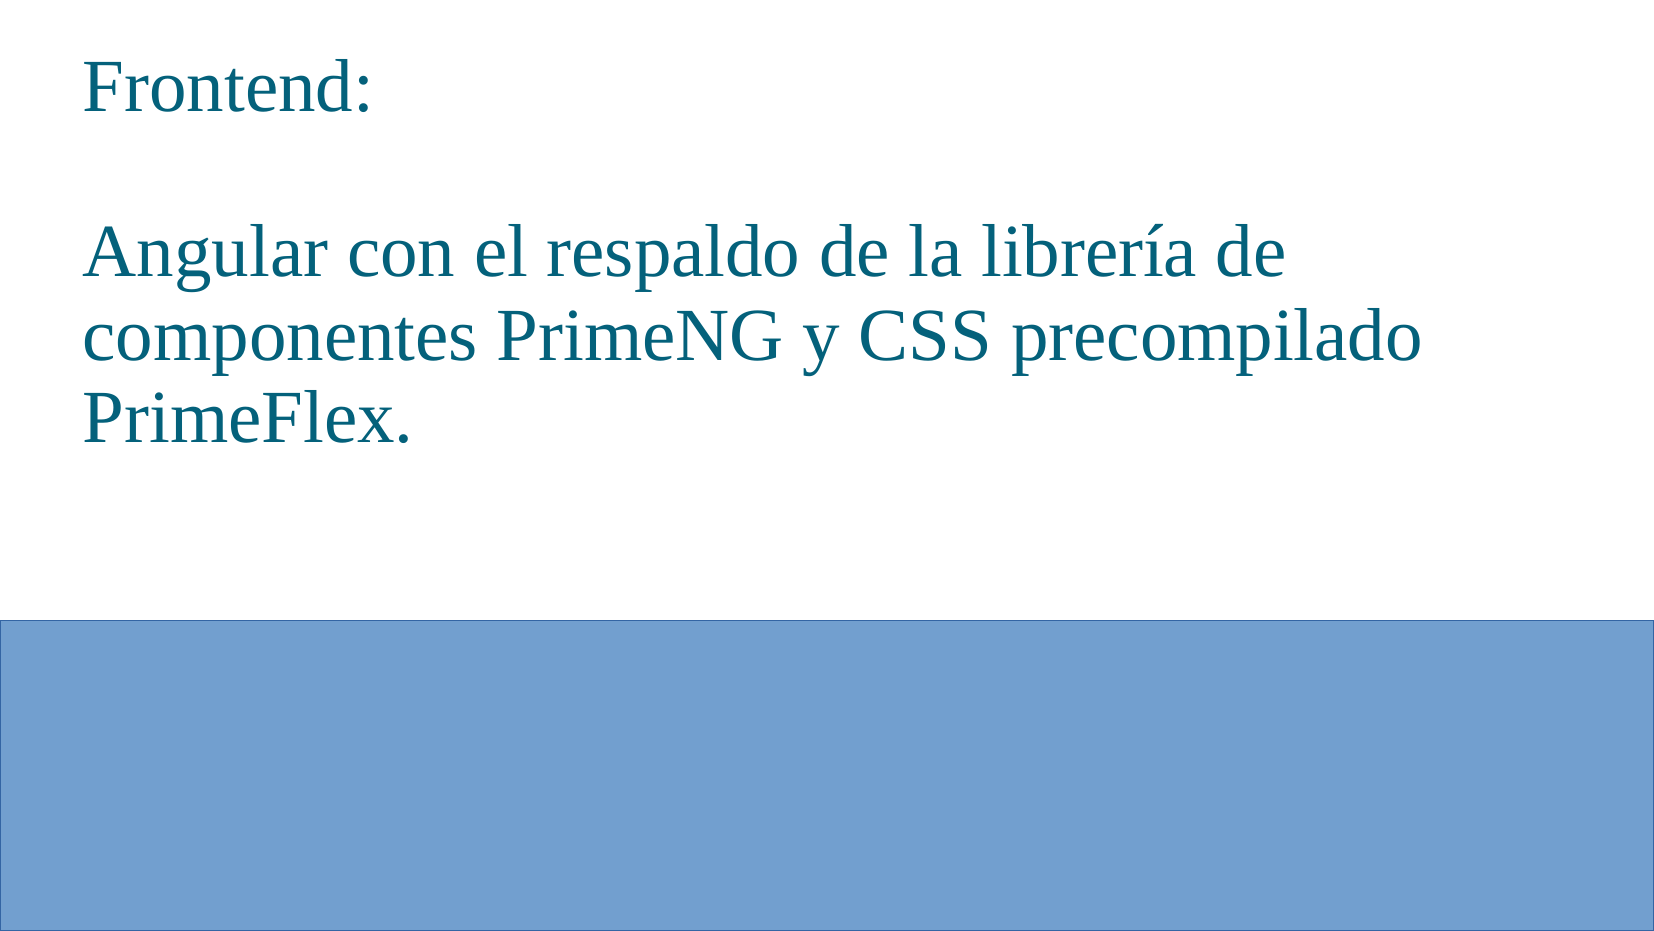

# Frontend: Angular con el respaldo de la librería de componentes PrimeNG y CSS precompilado PrimeFlex.